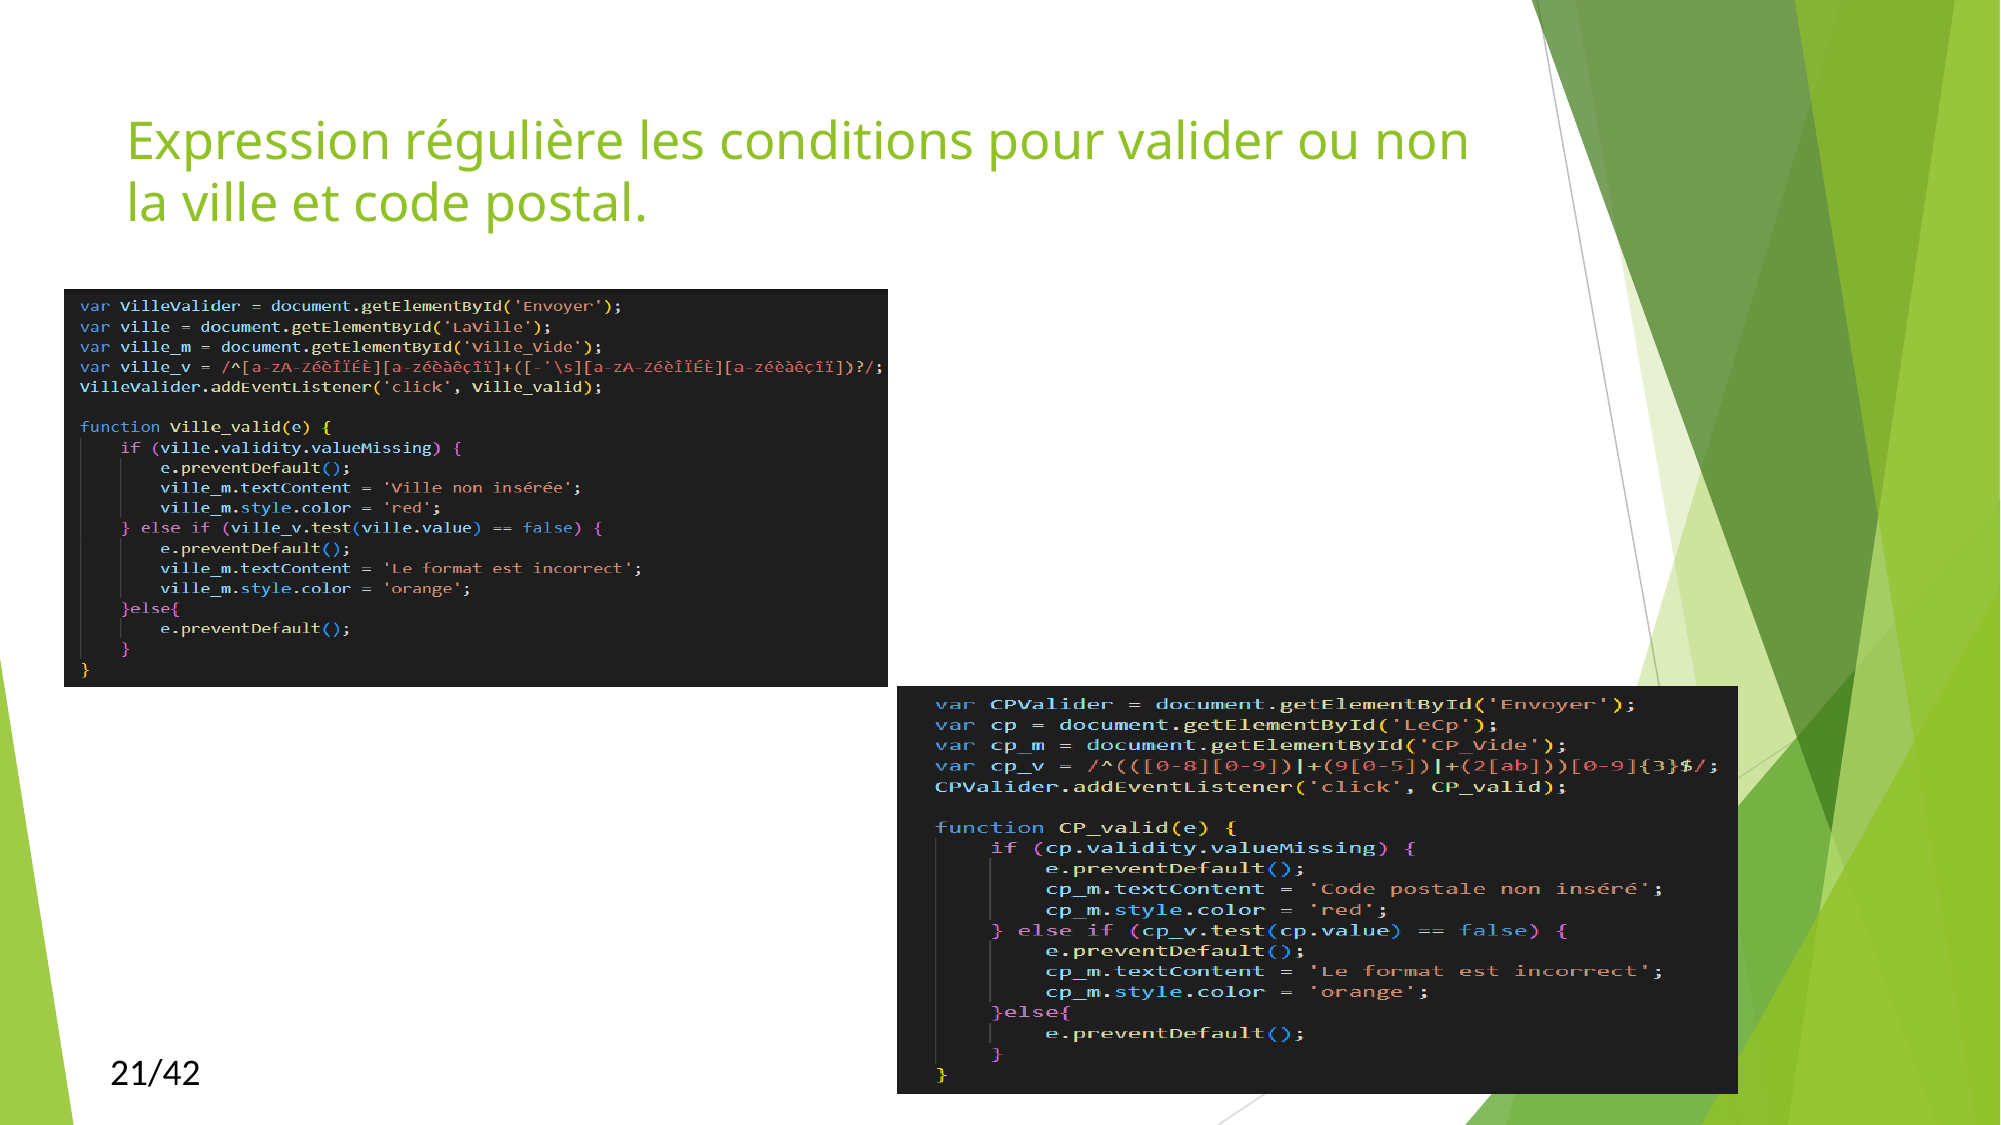

# Expression régulière les conditions pour valider ou non la ville et code postal.
21/42